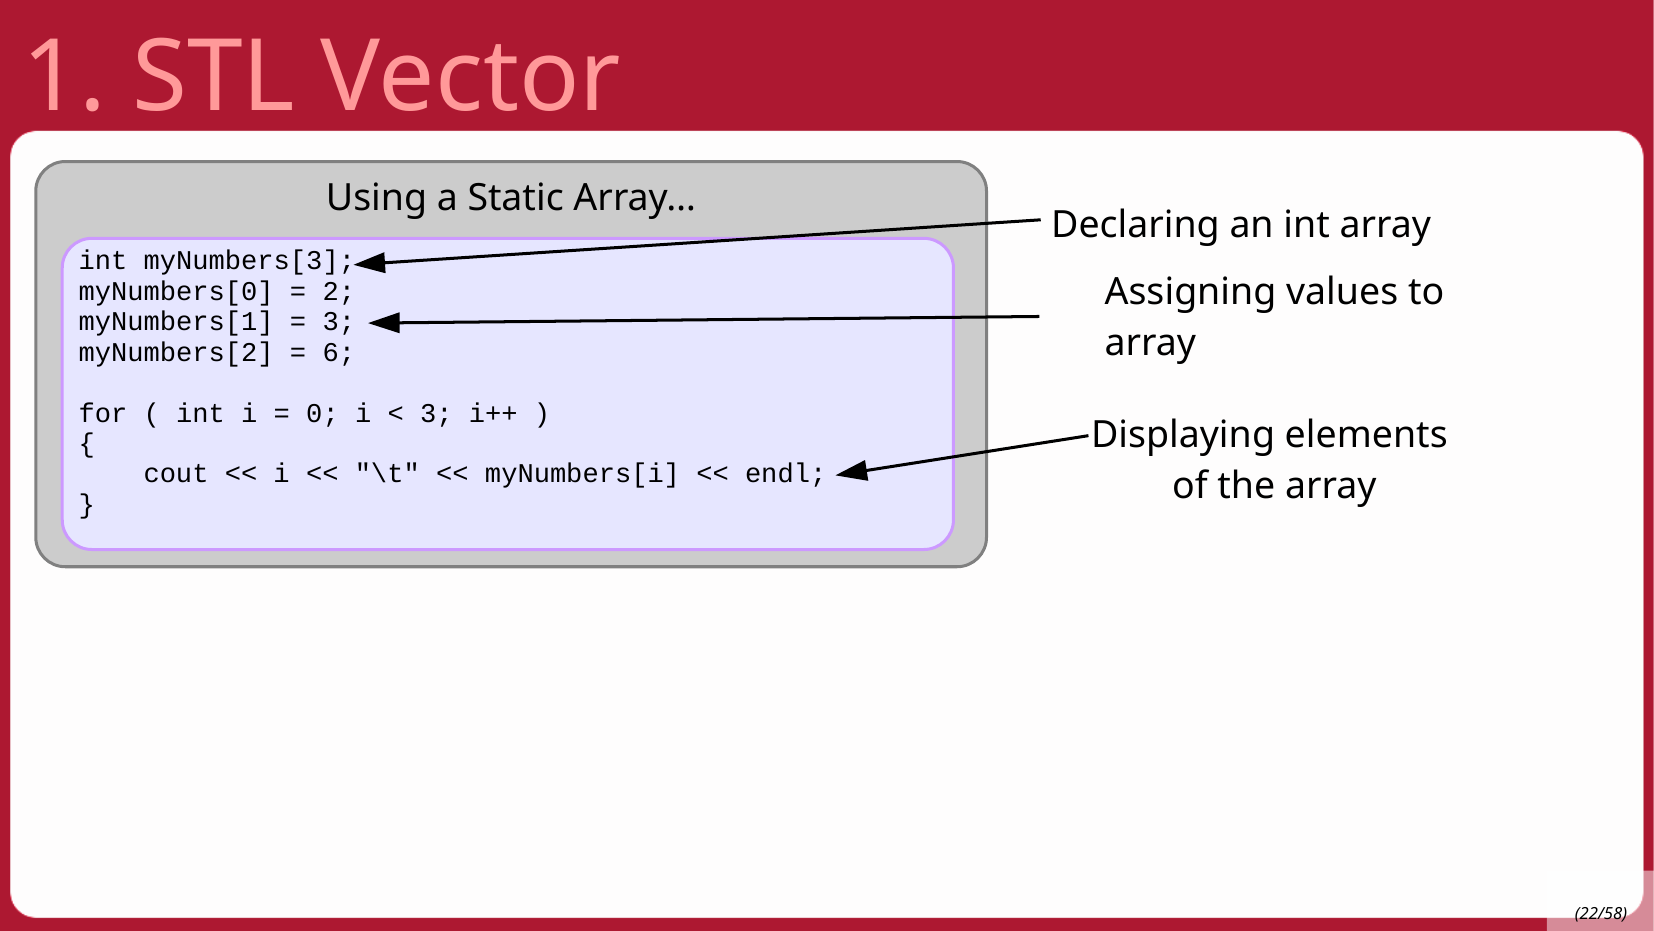

# 1. STL Vector
Using a Static Array…
Declaring an int array
int myNumbers[3];
myNumbers[0] = 2;
myNumbers[1] = 3;
myNumbers[2] = 6;
for ( int i = 0; i < 3; i++ )
{
 cout << i << "\t" << myNumbers[i] << endl;
}
Assigning values to array
Displaying elements
of the array